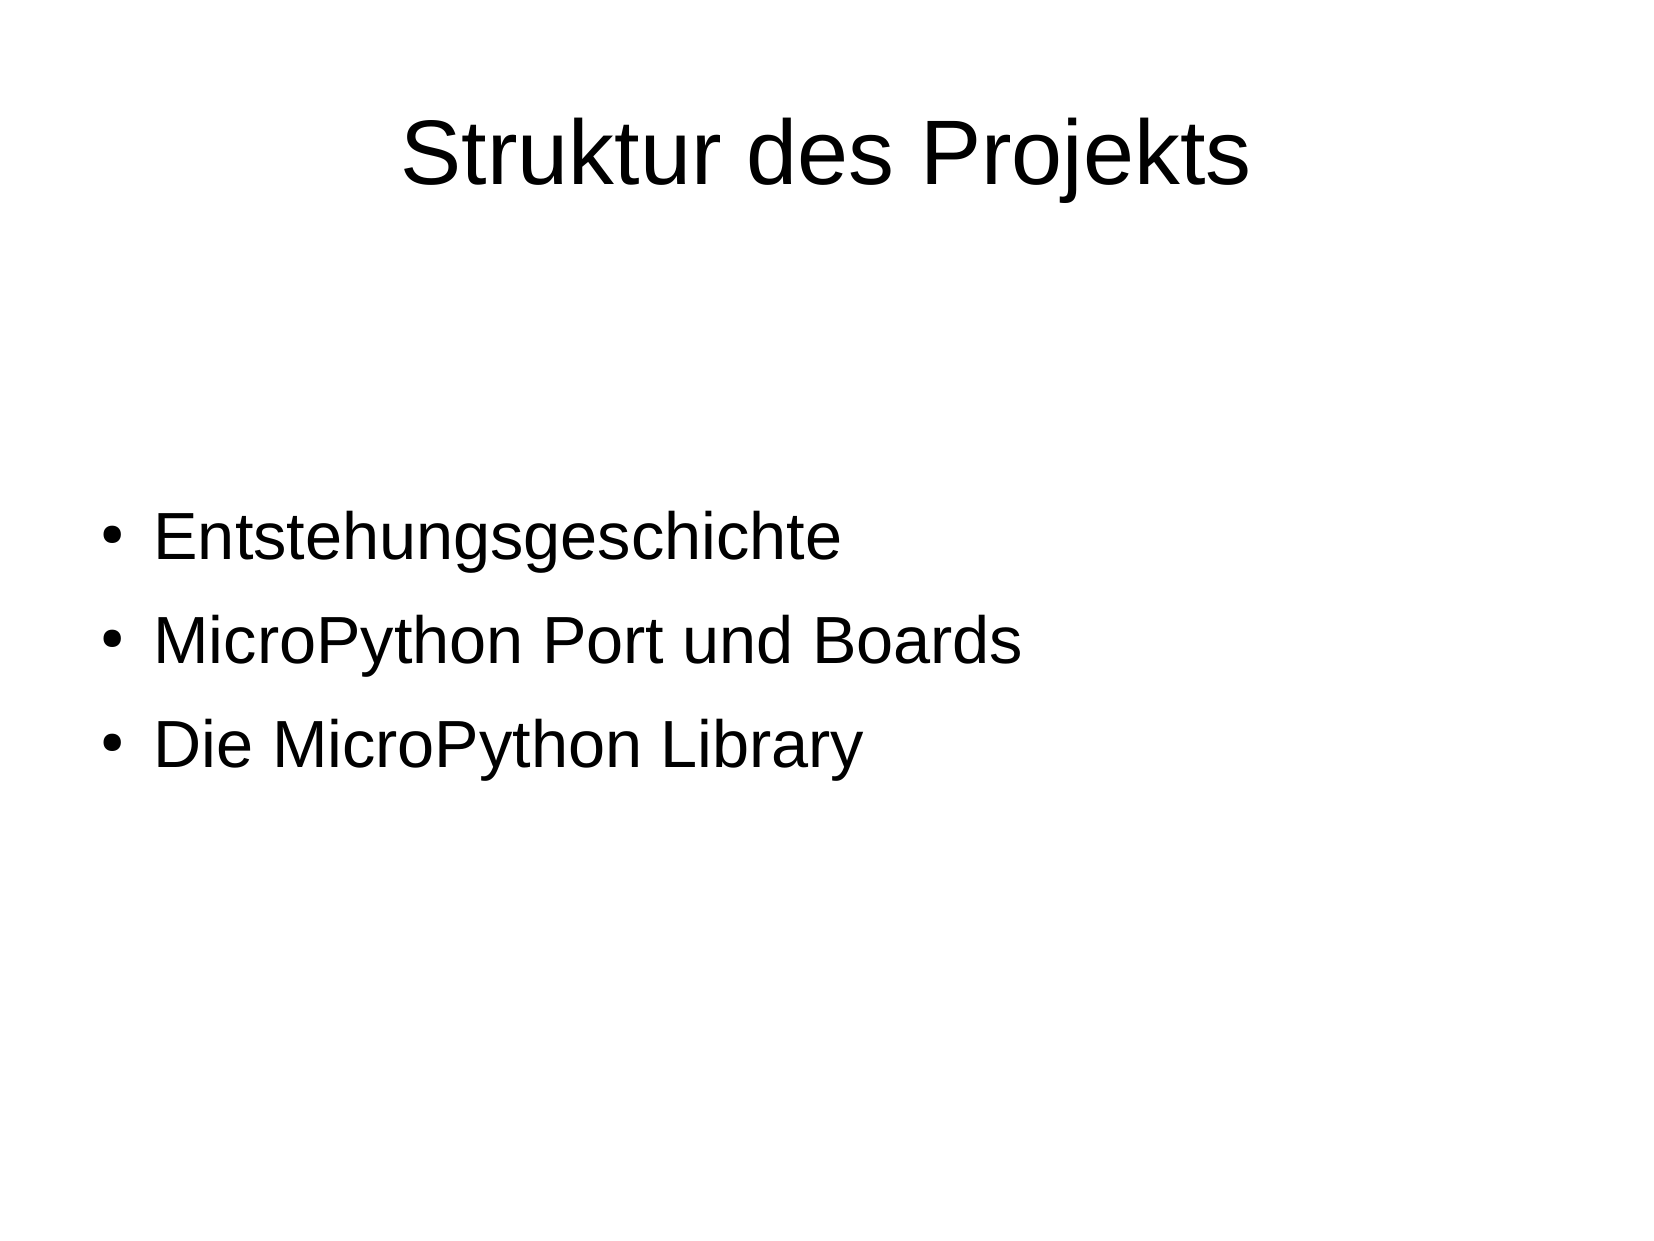

# Struktur des Projekts
Entstehungsgeschichte
MicroPython Port und Boards
Die MicroPython Library